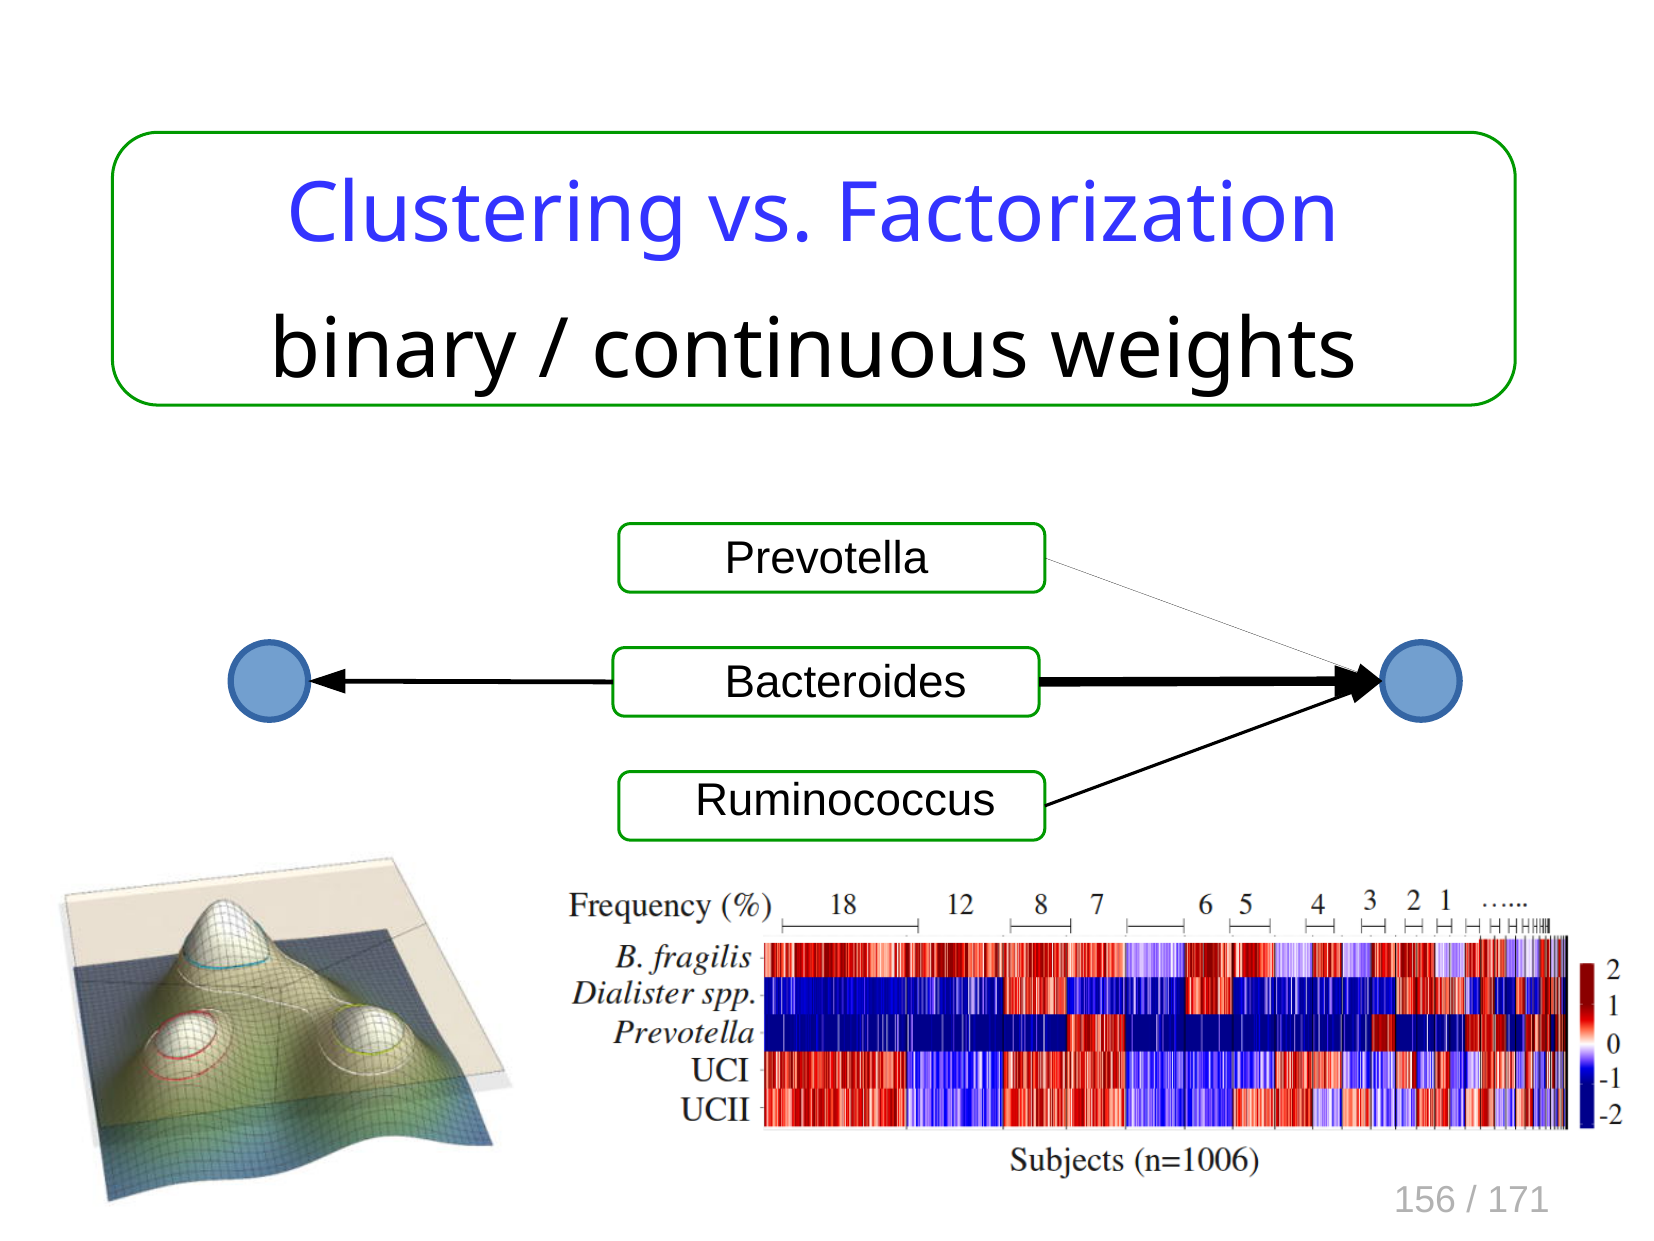

Clustering vs. Factorization
binary / continuous weights
Prevotella
Bacteroides
Ruminococcus